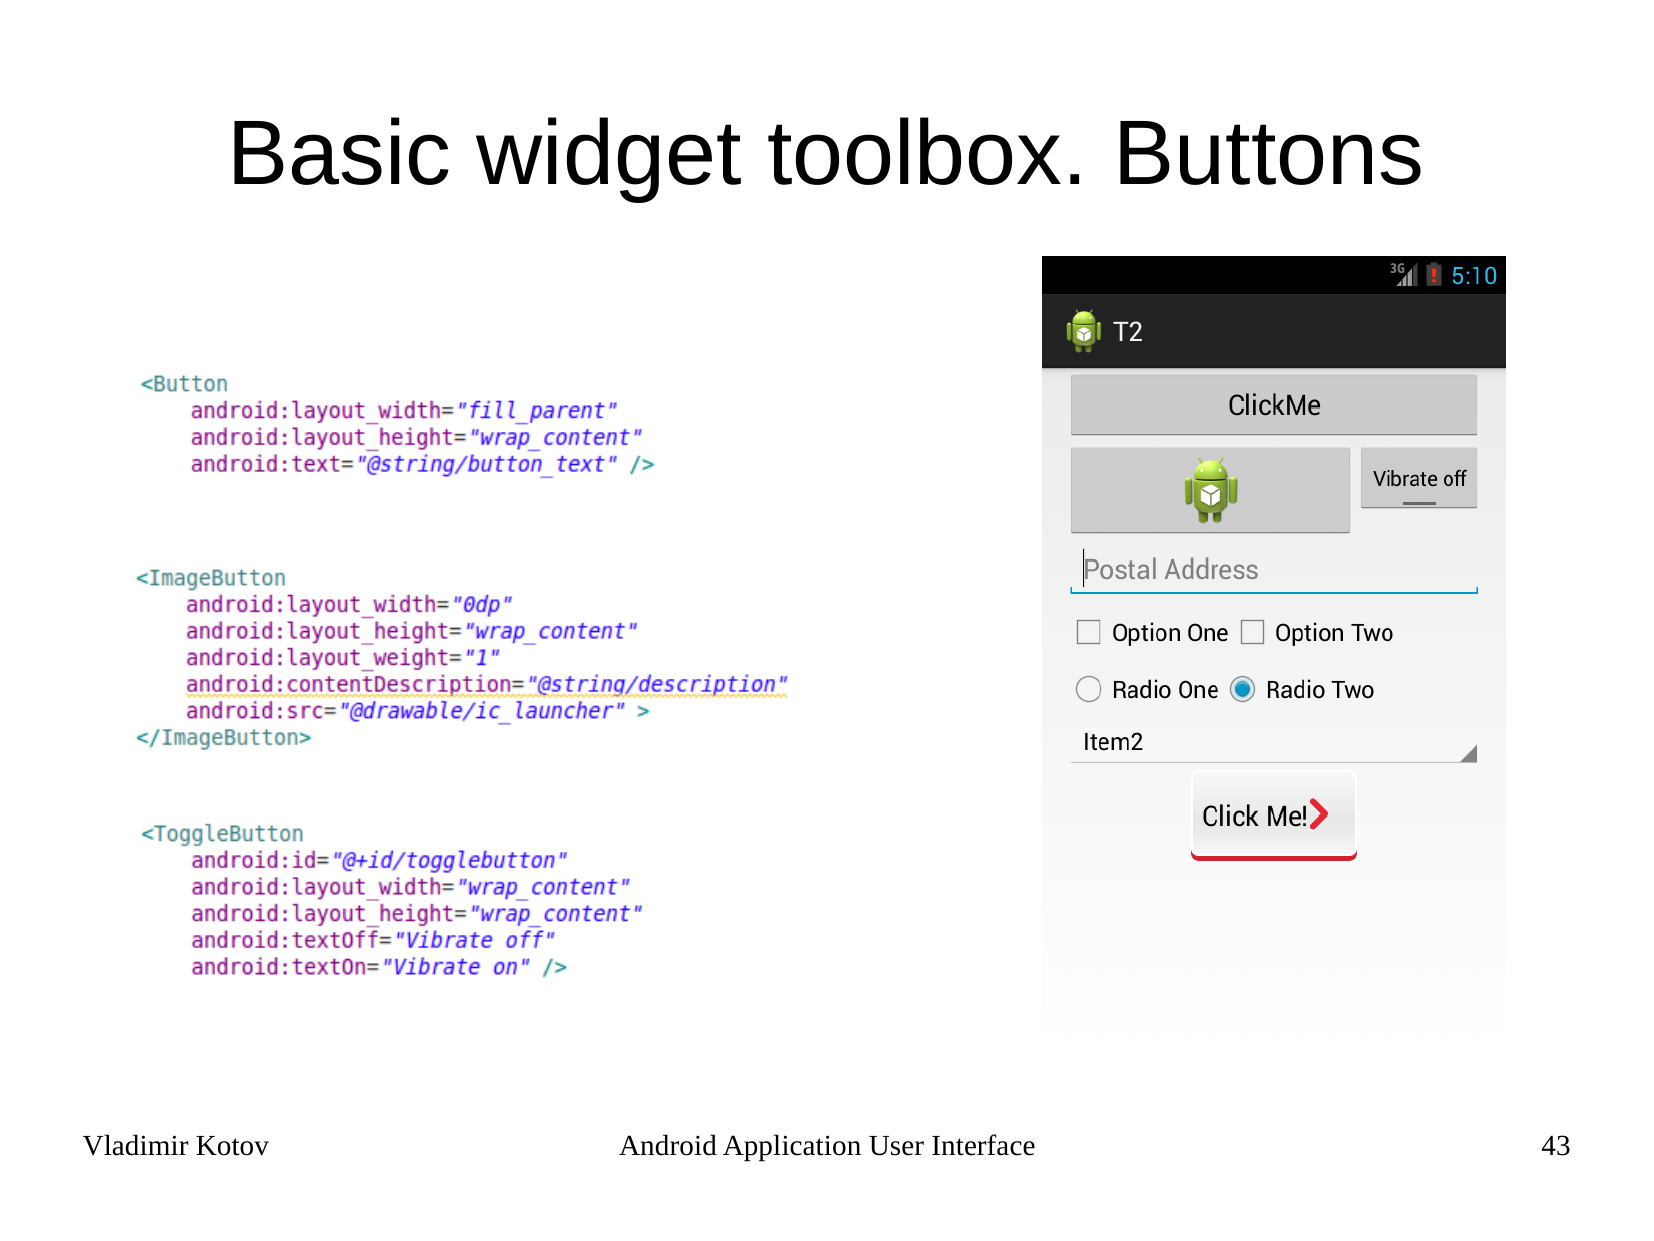

# Basic widget toolbox. Buttons
Vladimir Kotov
Android Application User Interface
43